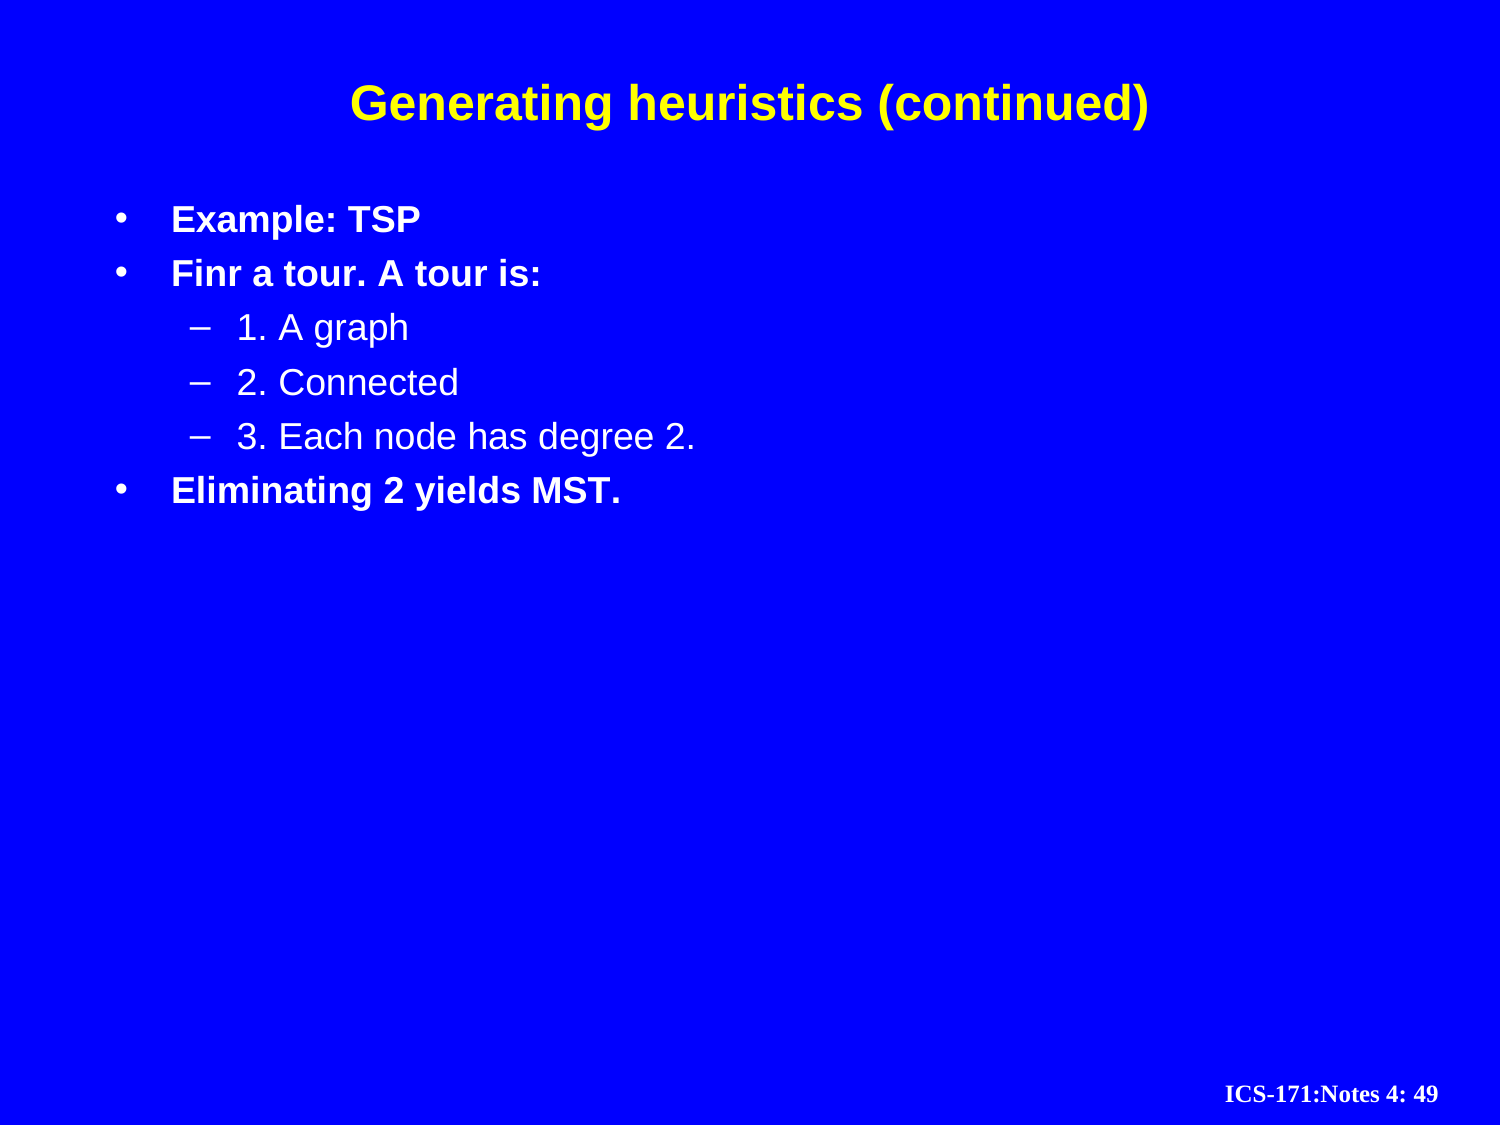

# Generating heuristics (continued)
Example: TSP
Finr a tour. A tour is:
1. A graph
2. Connected
3. Each node has degree 2.
Eliminating 2 yields MST.